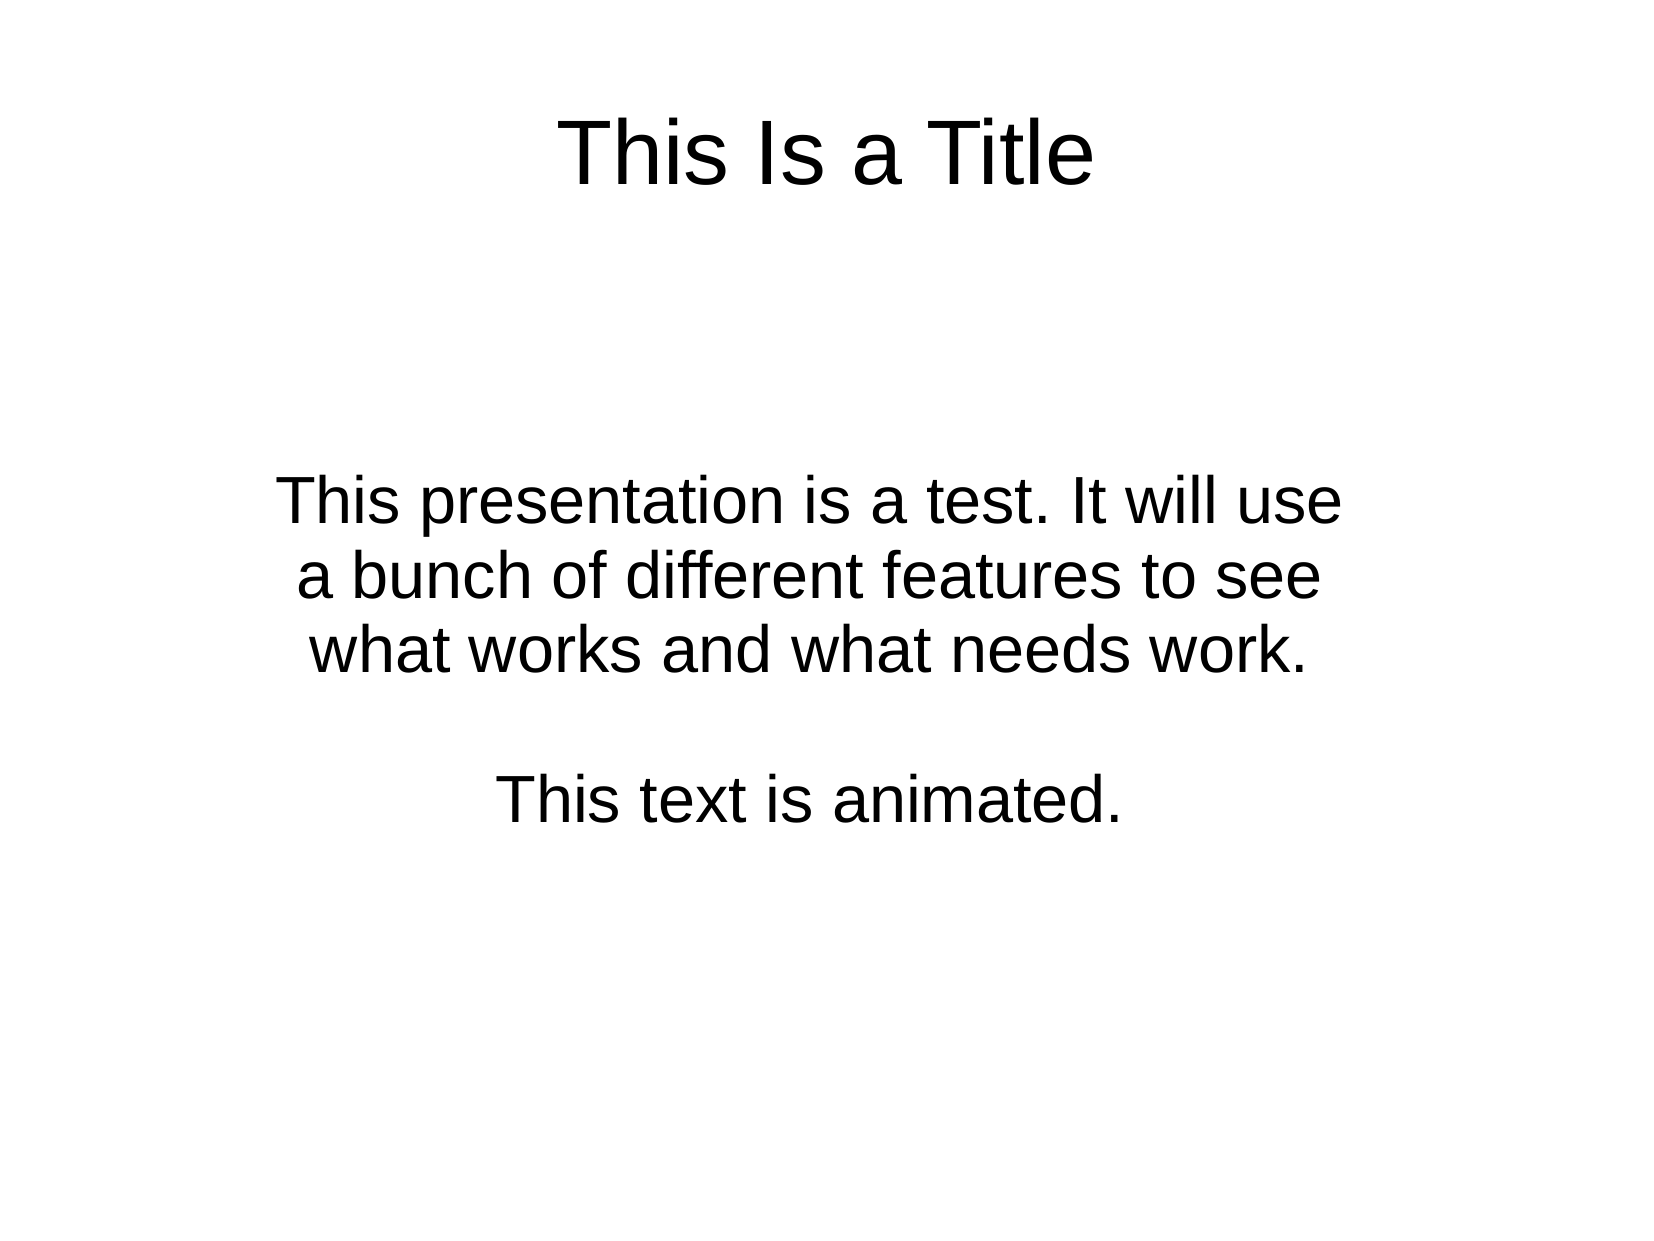

# This Is a Title
This presentation is a test. It will use
a bunch of different features to see
what works and what needs work.
This text is animated.